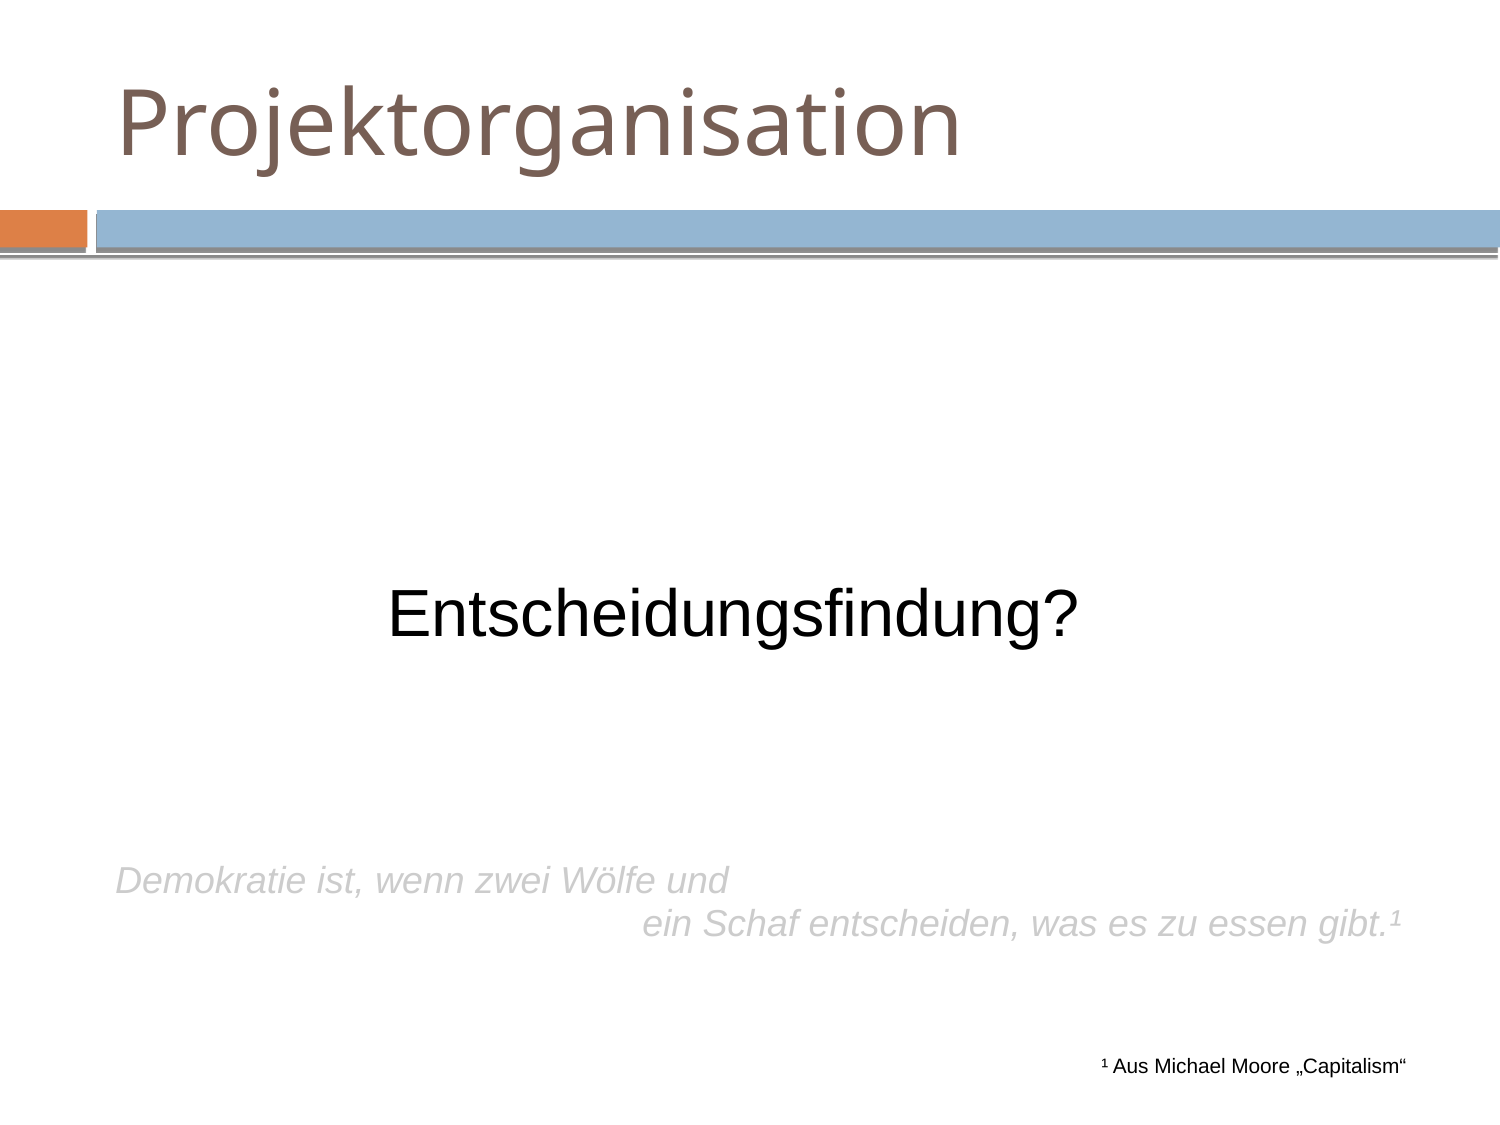

# Projektorganisation
Entscheidungsfindung?
Demokratie ist, wenn zwei Wölfe und
							 ein Schaf entscheiden, was es zu essen gibt.¹
¹ Aus Michael Moore „Capitalism“